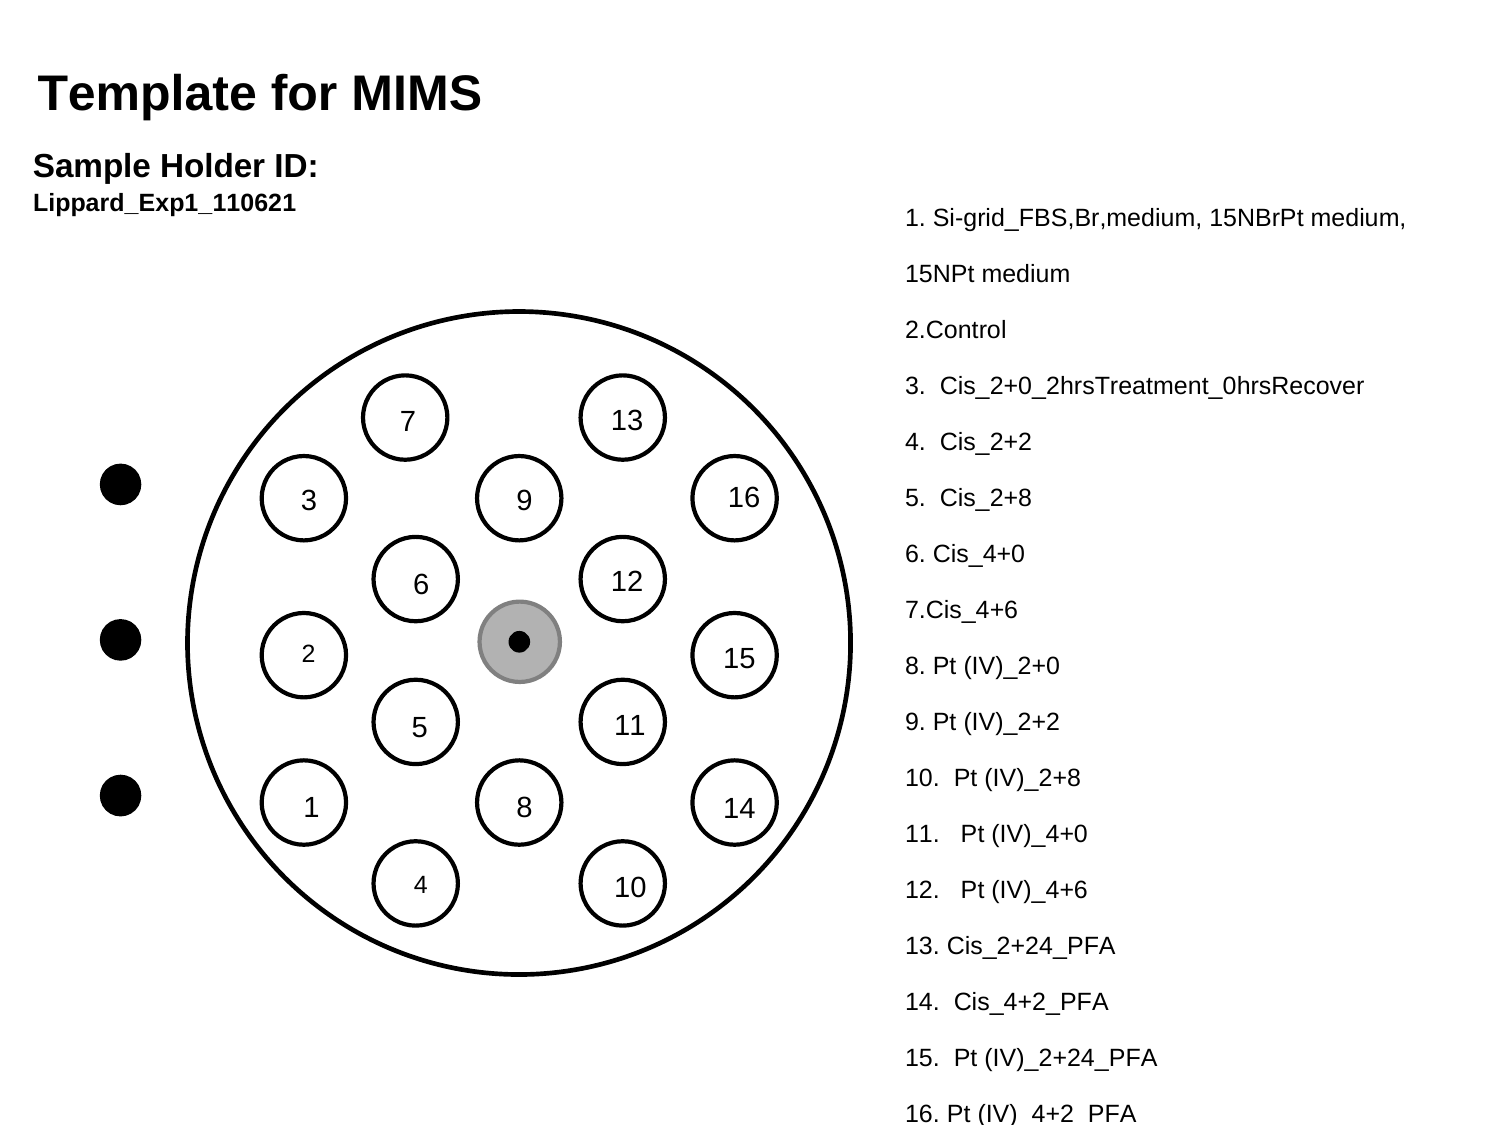

# Template for MIMS
Sample Holder ID:
1. Si-grid_FBS,Br,medium, 15NBrPt medium,
15NPt medium
2.Control
3. Cis_2+0_2hrsTreatment_0hrsRecover
4. Cis_2+2
5. Cis_2+8
6. Cis_4+0
7.Cis_4+6
8. Pt (IV)_2+0
9. Pt (IV)_2+2
10. Pt (IV)_2+8
11. Pt (IV)_4+0
12. Pt (IV)_4+6
13. Cis_2+24_PFA
14. Cis_4+2_PFA
15. Pt (IV)_2+24_PFA
16. Pt (IV)_4+2_PFA
Lippard_Exp1_110621
13
7
16
9
3
12
6
2
15
11
5
8
1
14
4
10